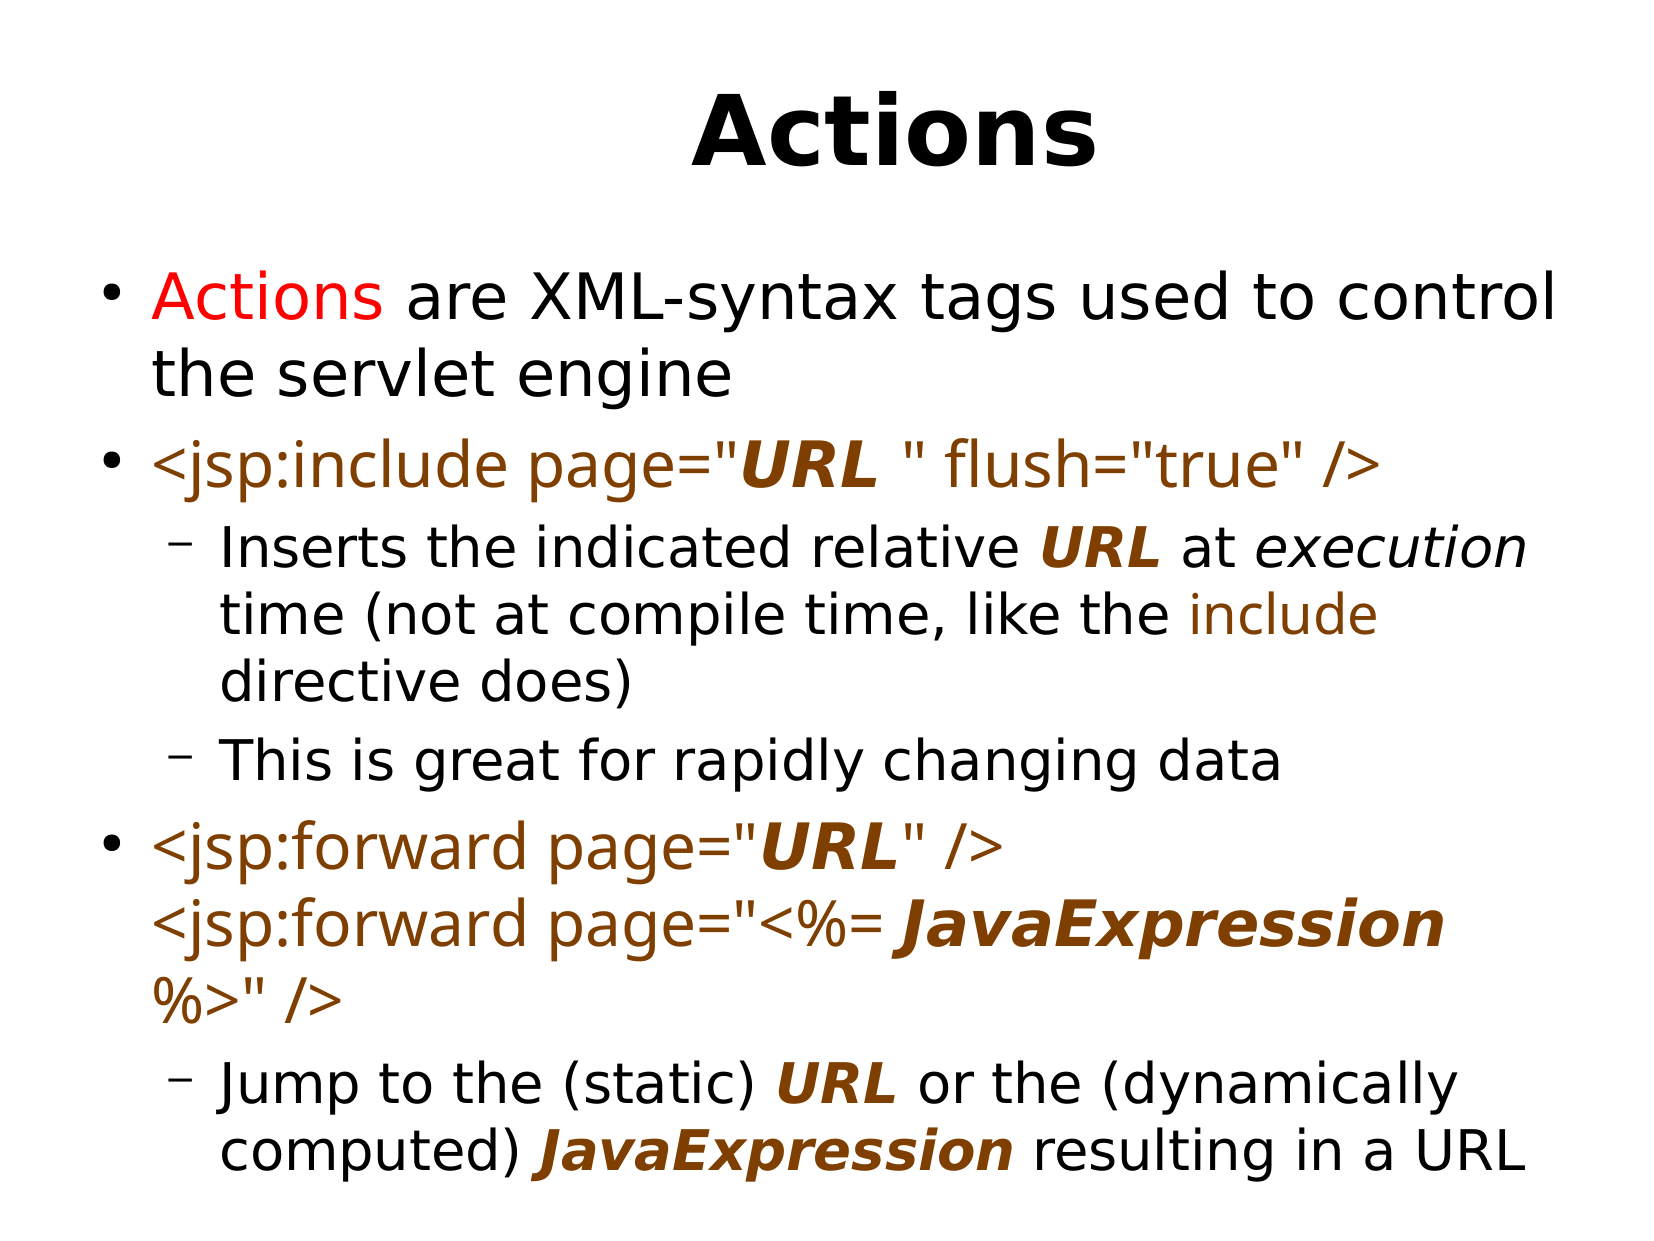

# Actions
Actions are XML-syntax tags used to control the servlet engine
<jsp:include page="URL " flush="true" />
Inserts the indicated relative URL at execution time (not at compile time, like the include directive does)
This is great for rapidly changing data
<jsp:forward page="URL" />
<jsp:forward page="<%= JavaExpression %>" />
Jump to the (static) URL or the (dynamically computed) JavaExpression resulting in a URL